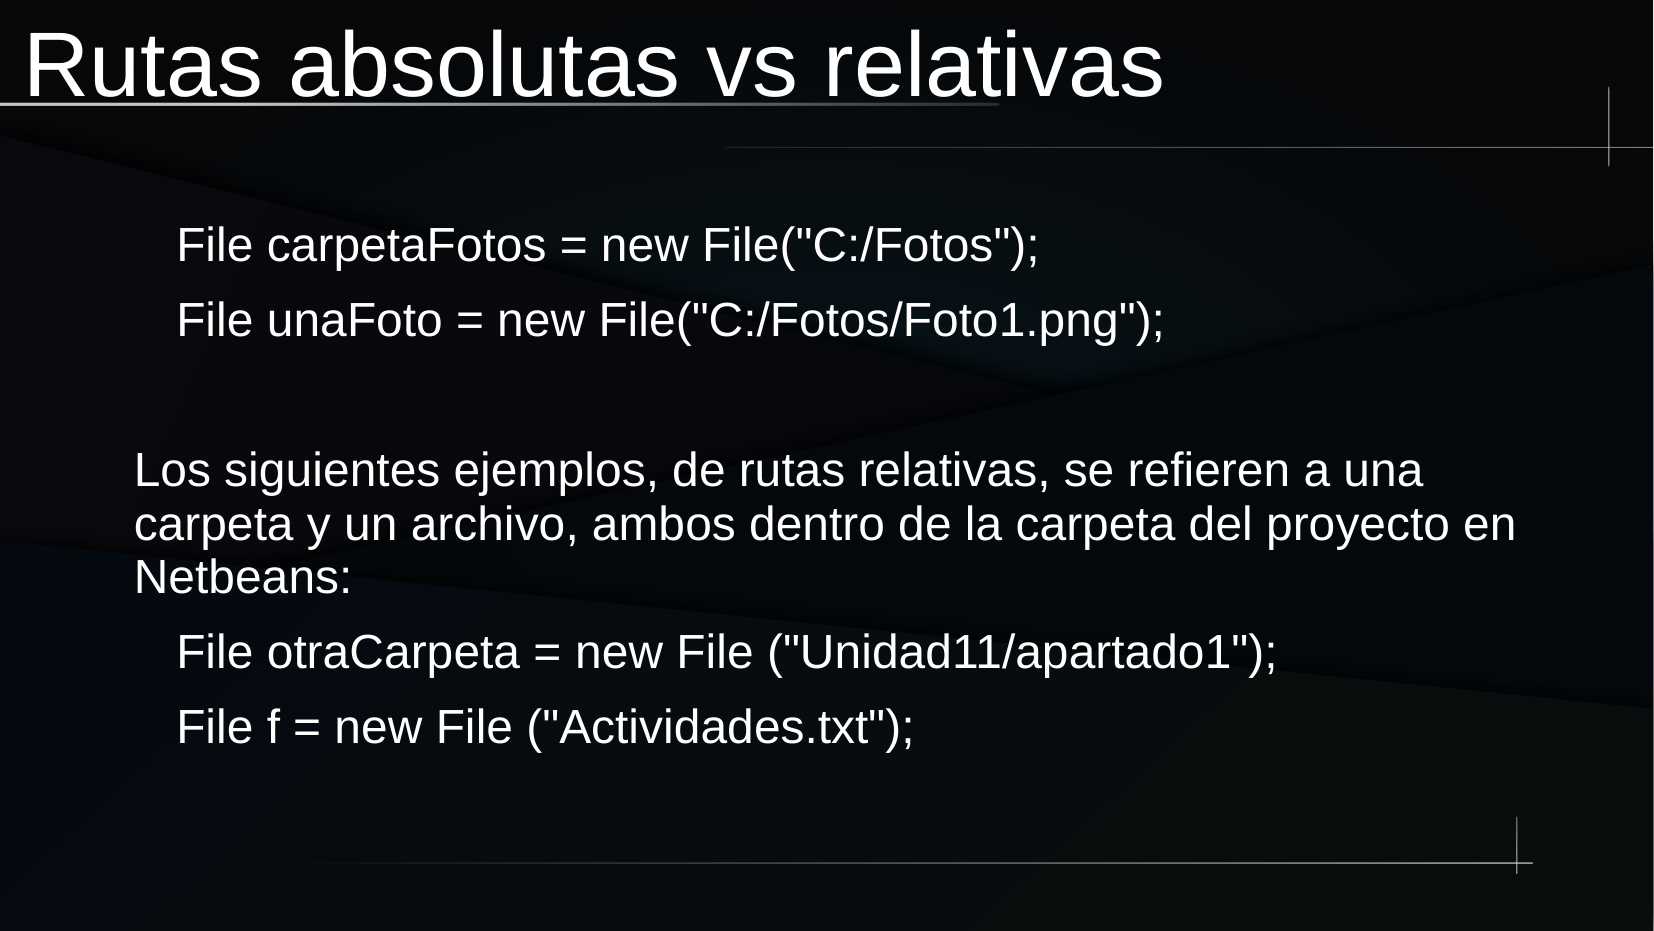

# Rutas absolutas vs relativas
File carpetaFotos = new File("C:/Fotos");
File unaFoto = new File("C:/Fotos/Foto1.png");
Los siguientes ejemplos, de rutas relativas, se refieren a una carpeta y un archivo, ambos dentro de la carpeta del proyecto en Netbeans:
File otraCarpeta = new File ("Unidad11/apartado1");
File f = new File ("Actividades.txt");